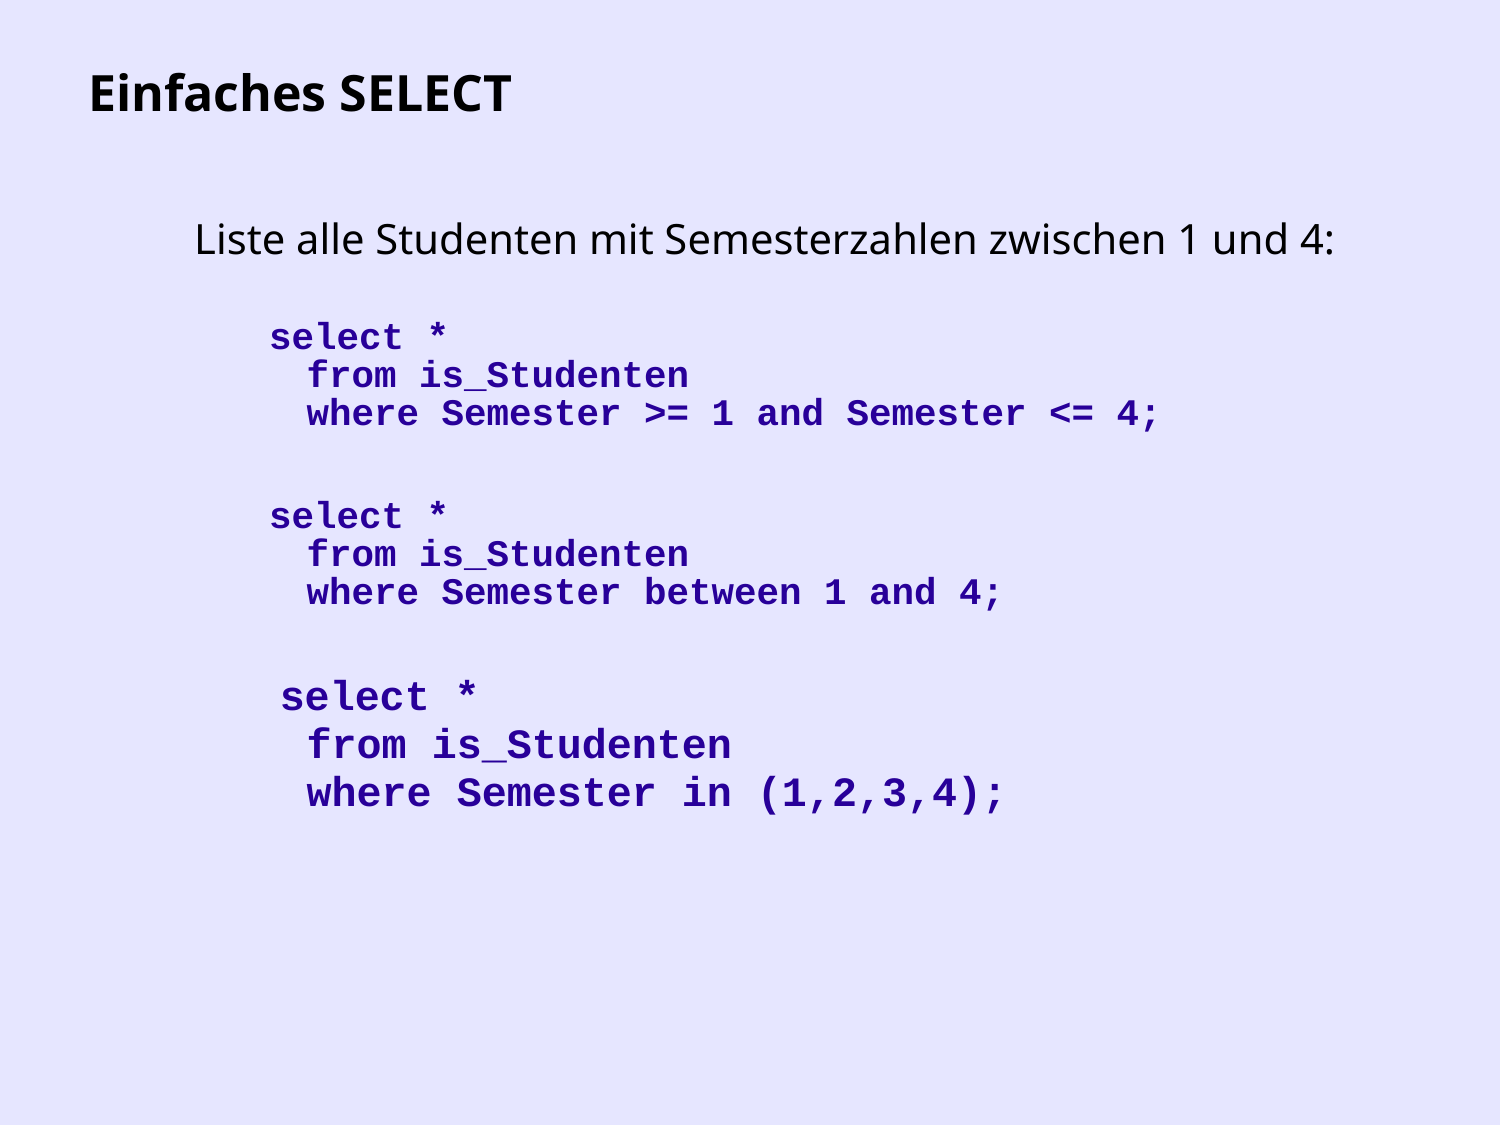

# Einfaches SELECT
Liste alle Studenten mit Semesterzahlen zwischen 1 und 4:
select *
from is_Studenten
where Semester >= 1 and Semester <= 4;
select *
from is_Studenten
where Semester between 1 and 4;
 select *
from is_Studenten
where Semester in (1,2,3,4);